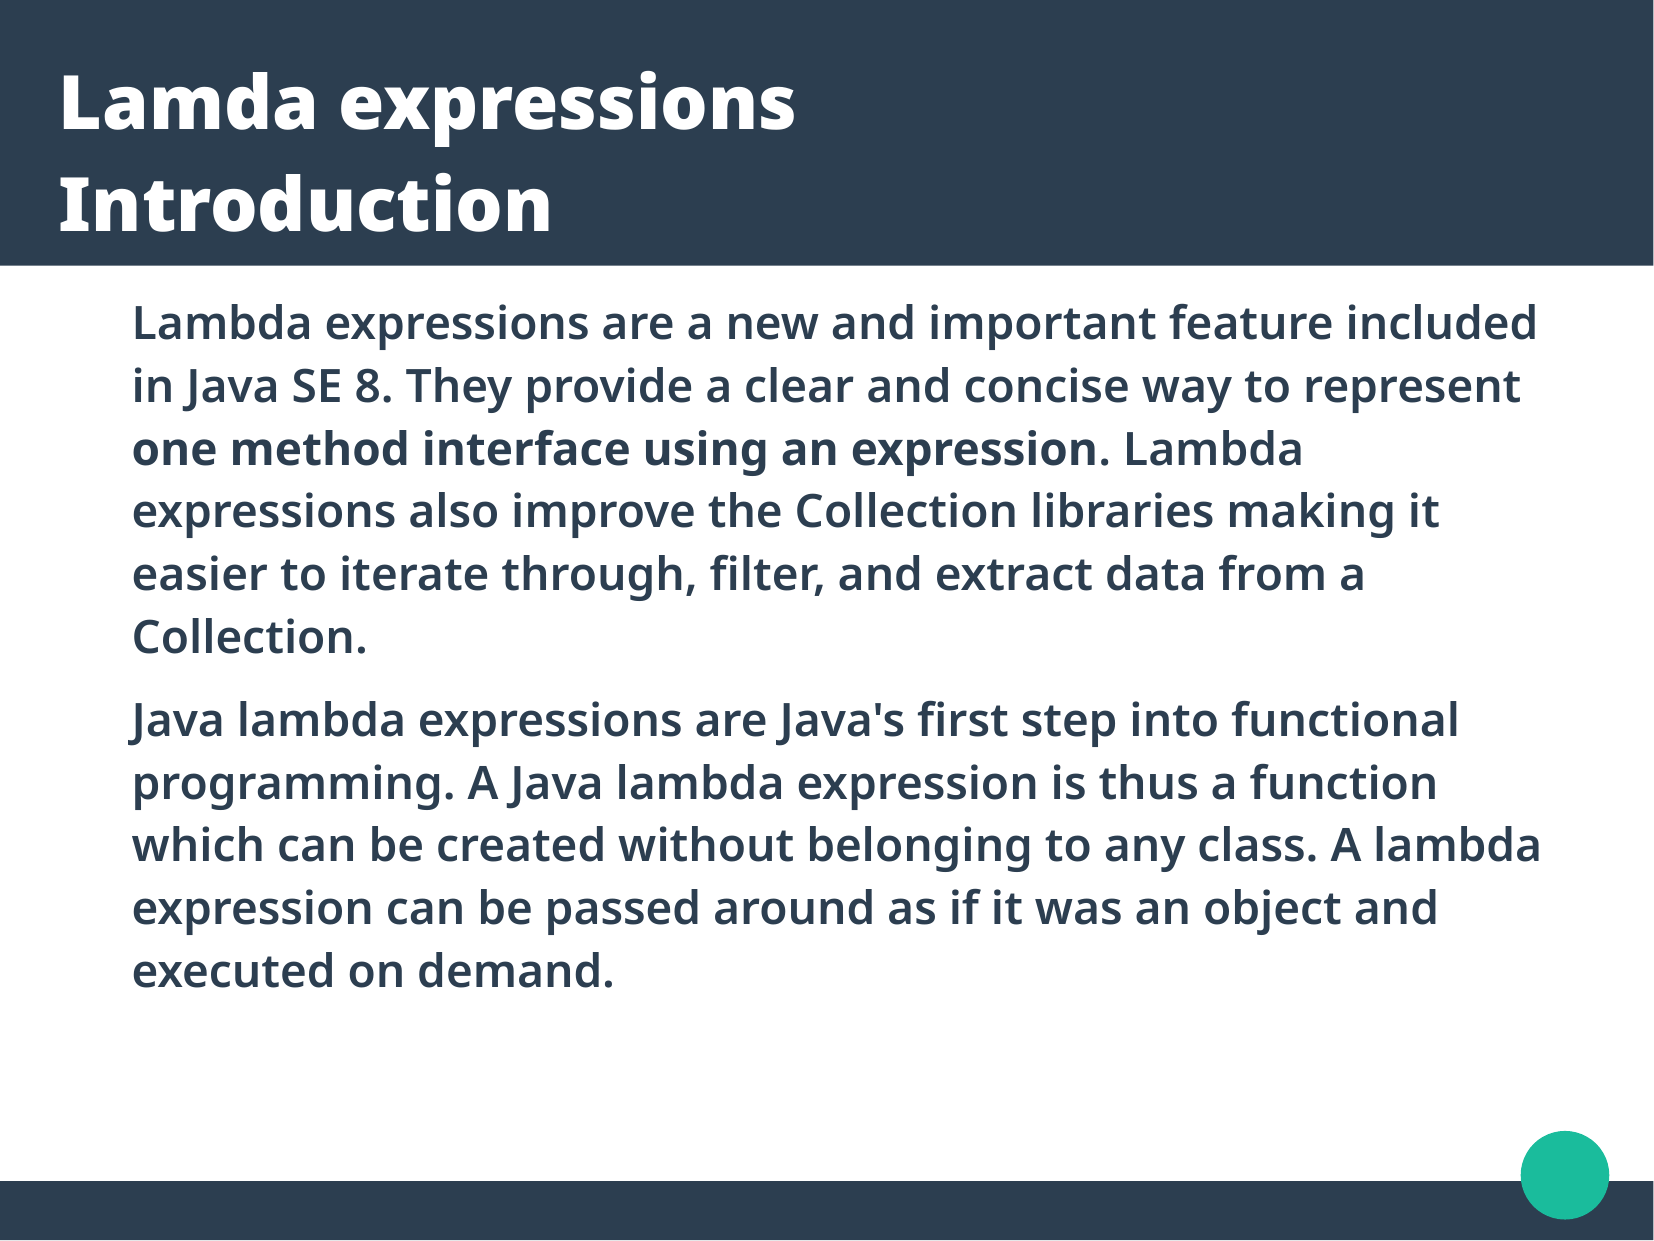

# Lamda expressions Introduction
Lambda expressions are a new and important feature included in Java SE 8. They provide a clear and concise way to represent one method interface using an expression. Lambda expressions also improve the Collection libraries making it easier to iterate through, filter, and extract data from a Collection.
Java lambda expressions are Java's first step into functional programming. A Java lambda expression is thus a function which can be created without belonging to any class. A lambda expression can be passed around as if it was an object and executed on demand.